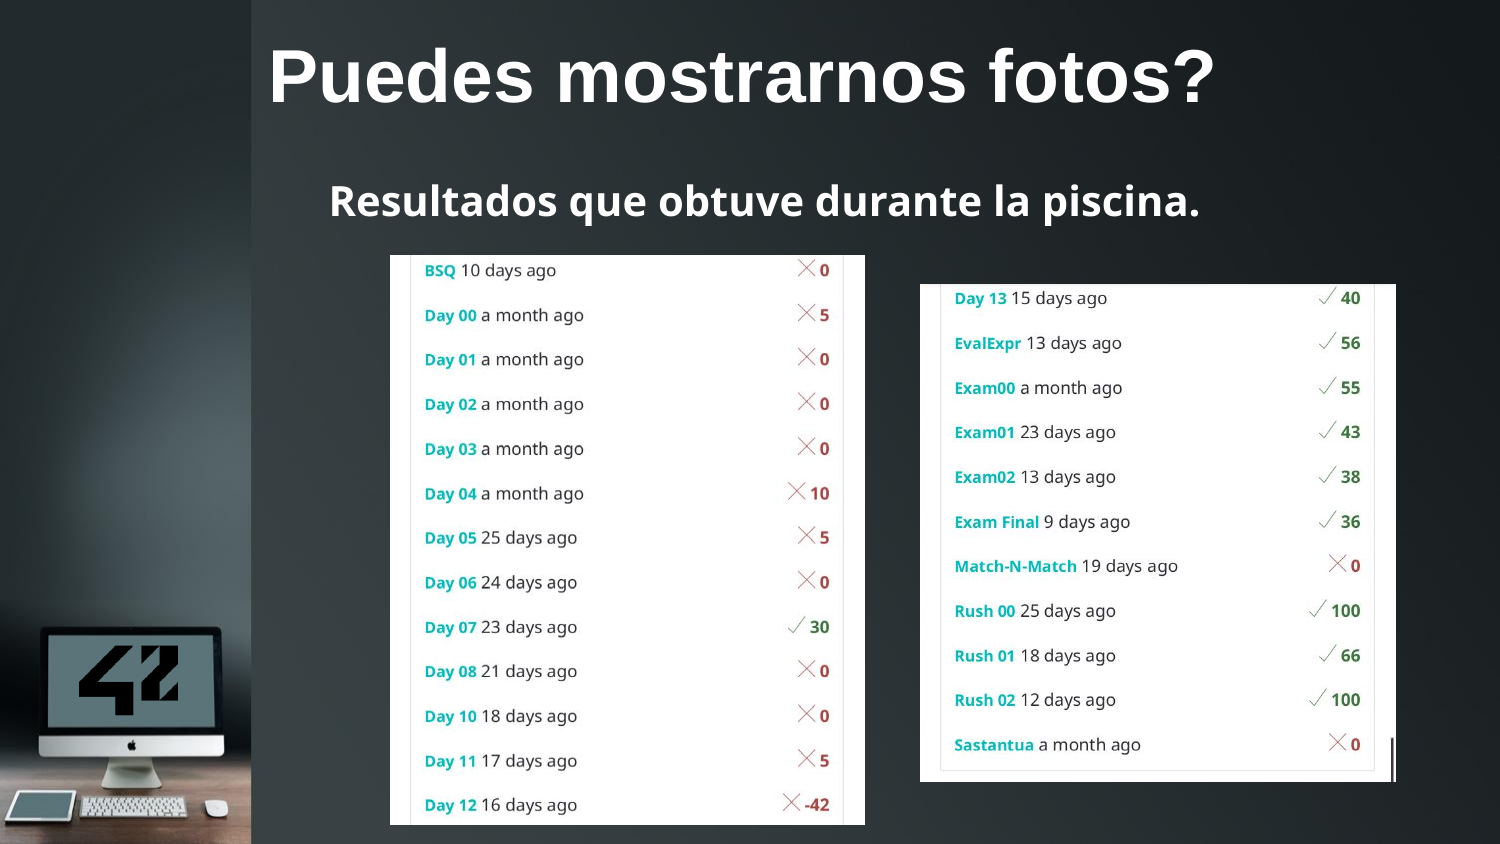

# Puedes mostrarnos fotos?
Resultados que obtuve durante la piscina.